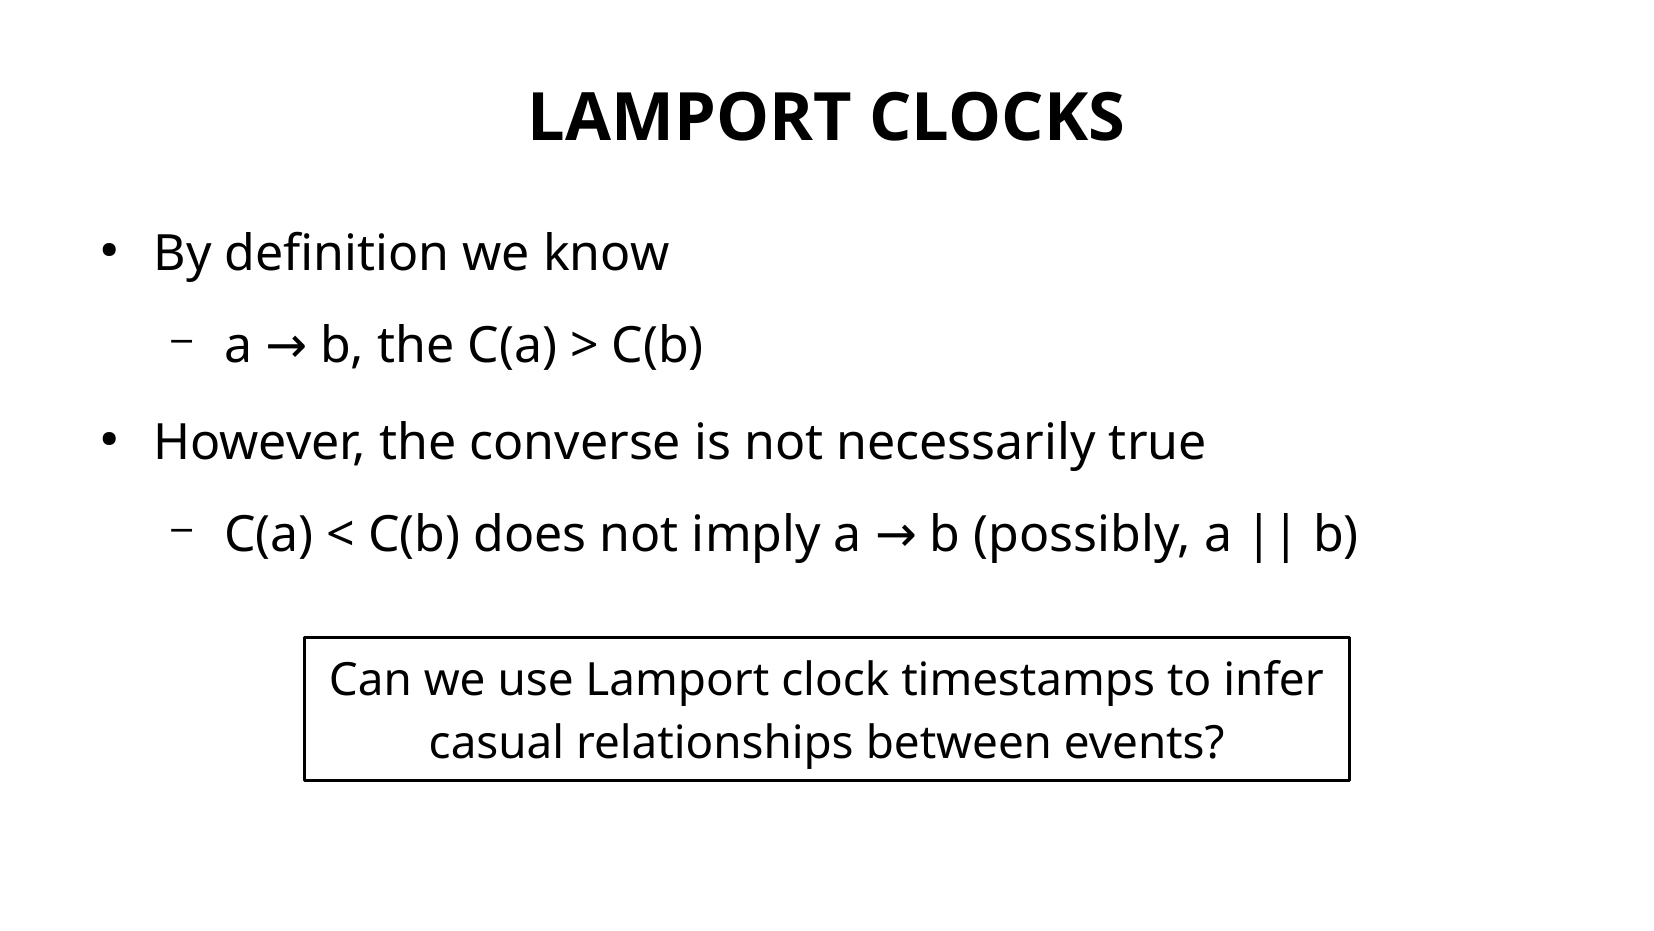

# LAMPORT CLOCKS
By definition we know
a → b, the C(a) > C(b)
However, the converse is not necessarily true
C(a) < C(b) does not imply a → b (possibly, a || b)
Can we use Lamport clock timestamps to infer casual relationships between events?